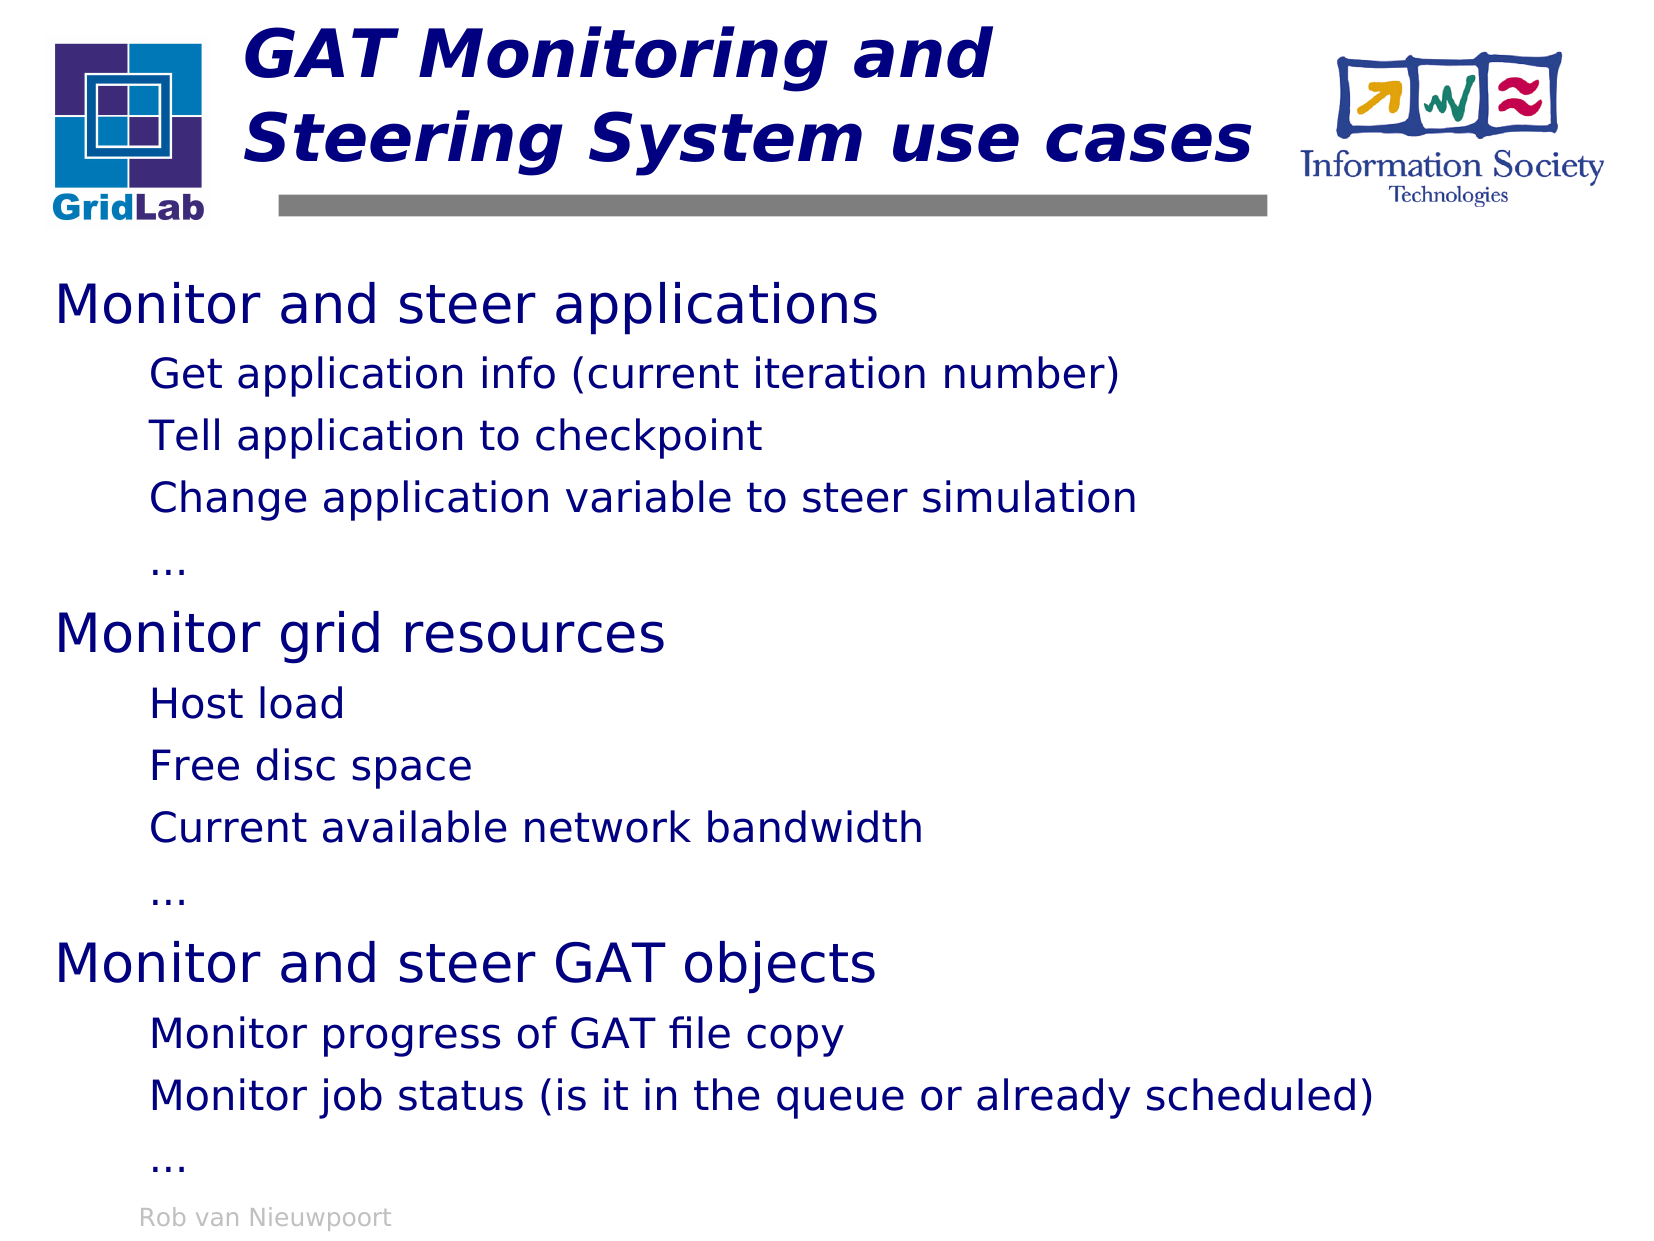

# GAT Monitoring and Steering System use cases
Monitor and steer applications
Get application info (current iteration number)
Tell application to checkpoint
Change application variable to steer simulation
...
Monitor grid resources
Host load
Free disc space
Current available network bandwidth
...
Monitor and steer GAT objects
Monitor progress of GAT file copy
Monitor job status (is it in the queue or already scheduled)
...